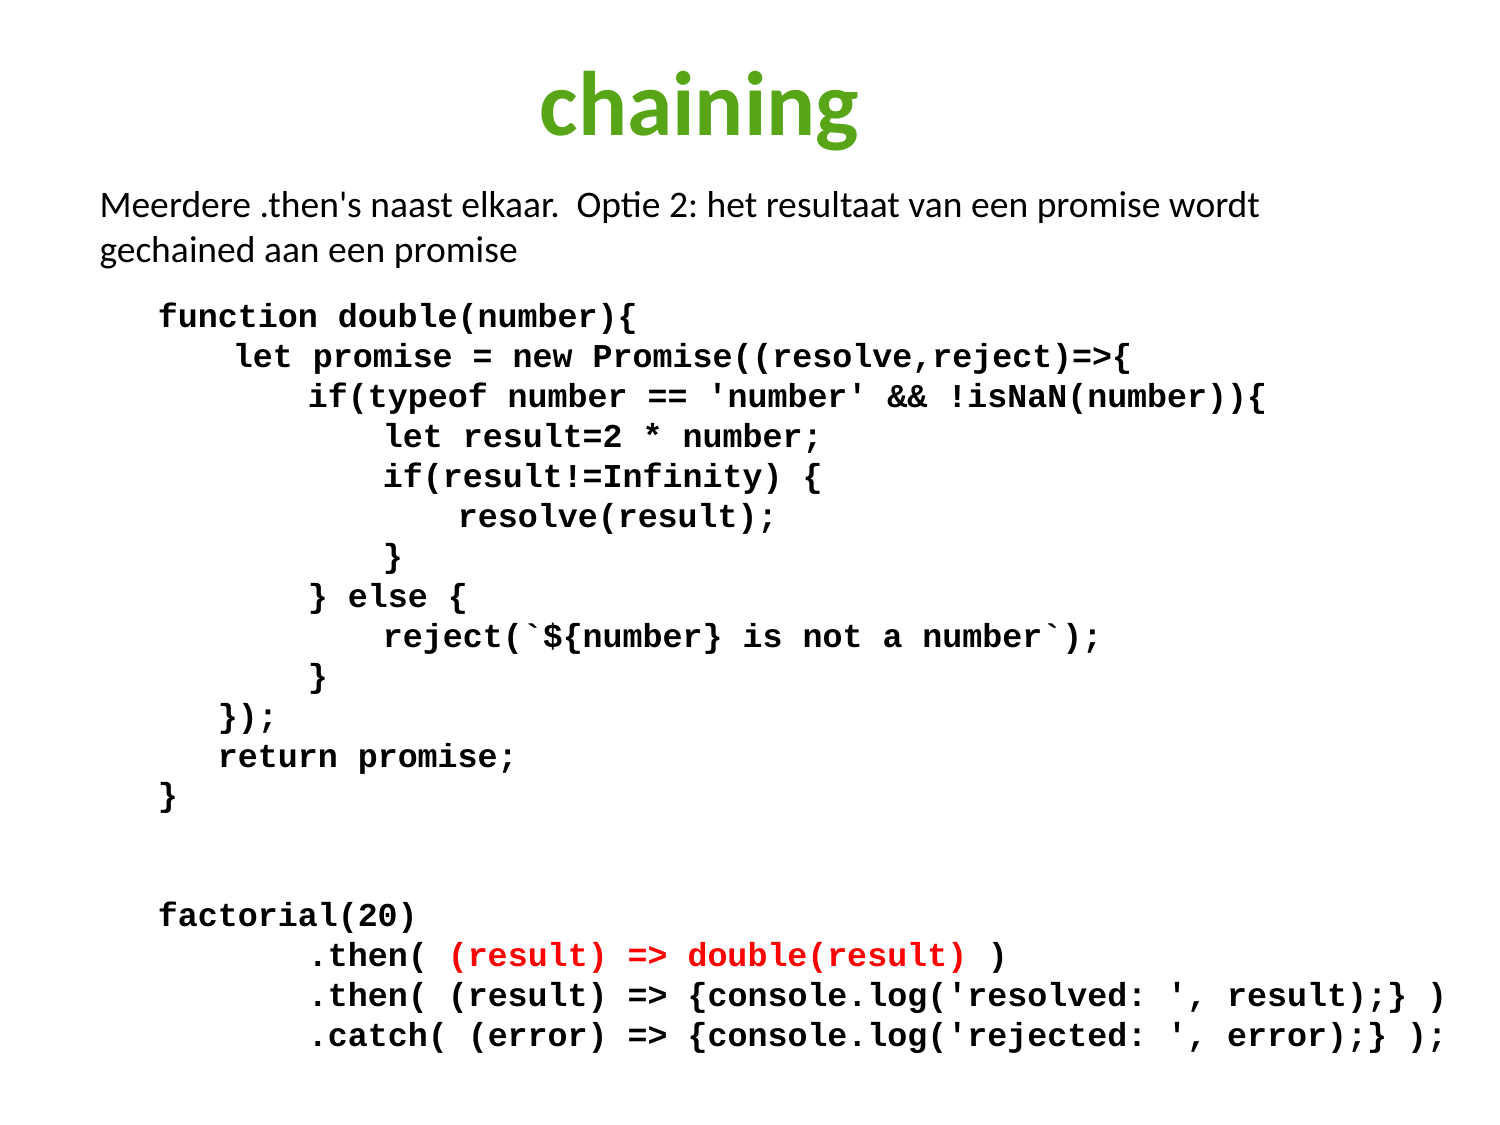

chaining
Meerdere .then's naast elkaar. Optie 2: het resultaat van een promise wordt gechained aan een promise
function double(number){
	let promise = new Promise((resolve,reject)=>{
		if(typeof number == 'number' && !isNaN(number)){
			let result=2 * number;
			if(result!=Infinity) {
				resolve(result);
			}
		} else {
			reject(`${number} is not a number`);
		}
 });
 return promise;
}
factorial(20)
		.then( (result) => double(result) )
	.then( (result) => {console.log('resolved: ', result);} )
		.catch( (error) => {console.log('rejected: ', error);} );